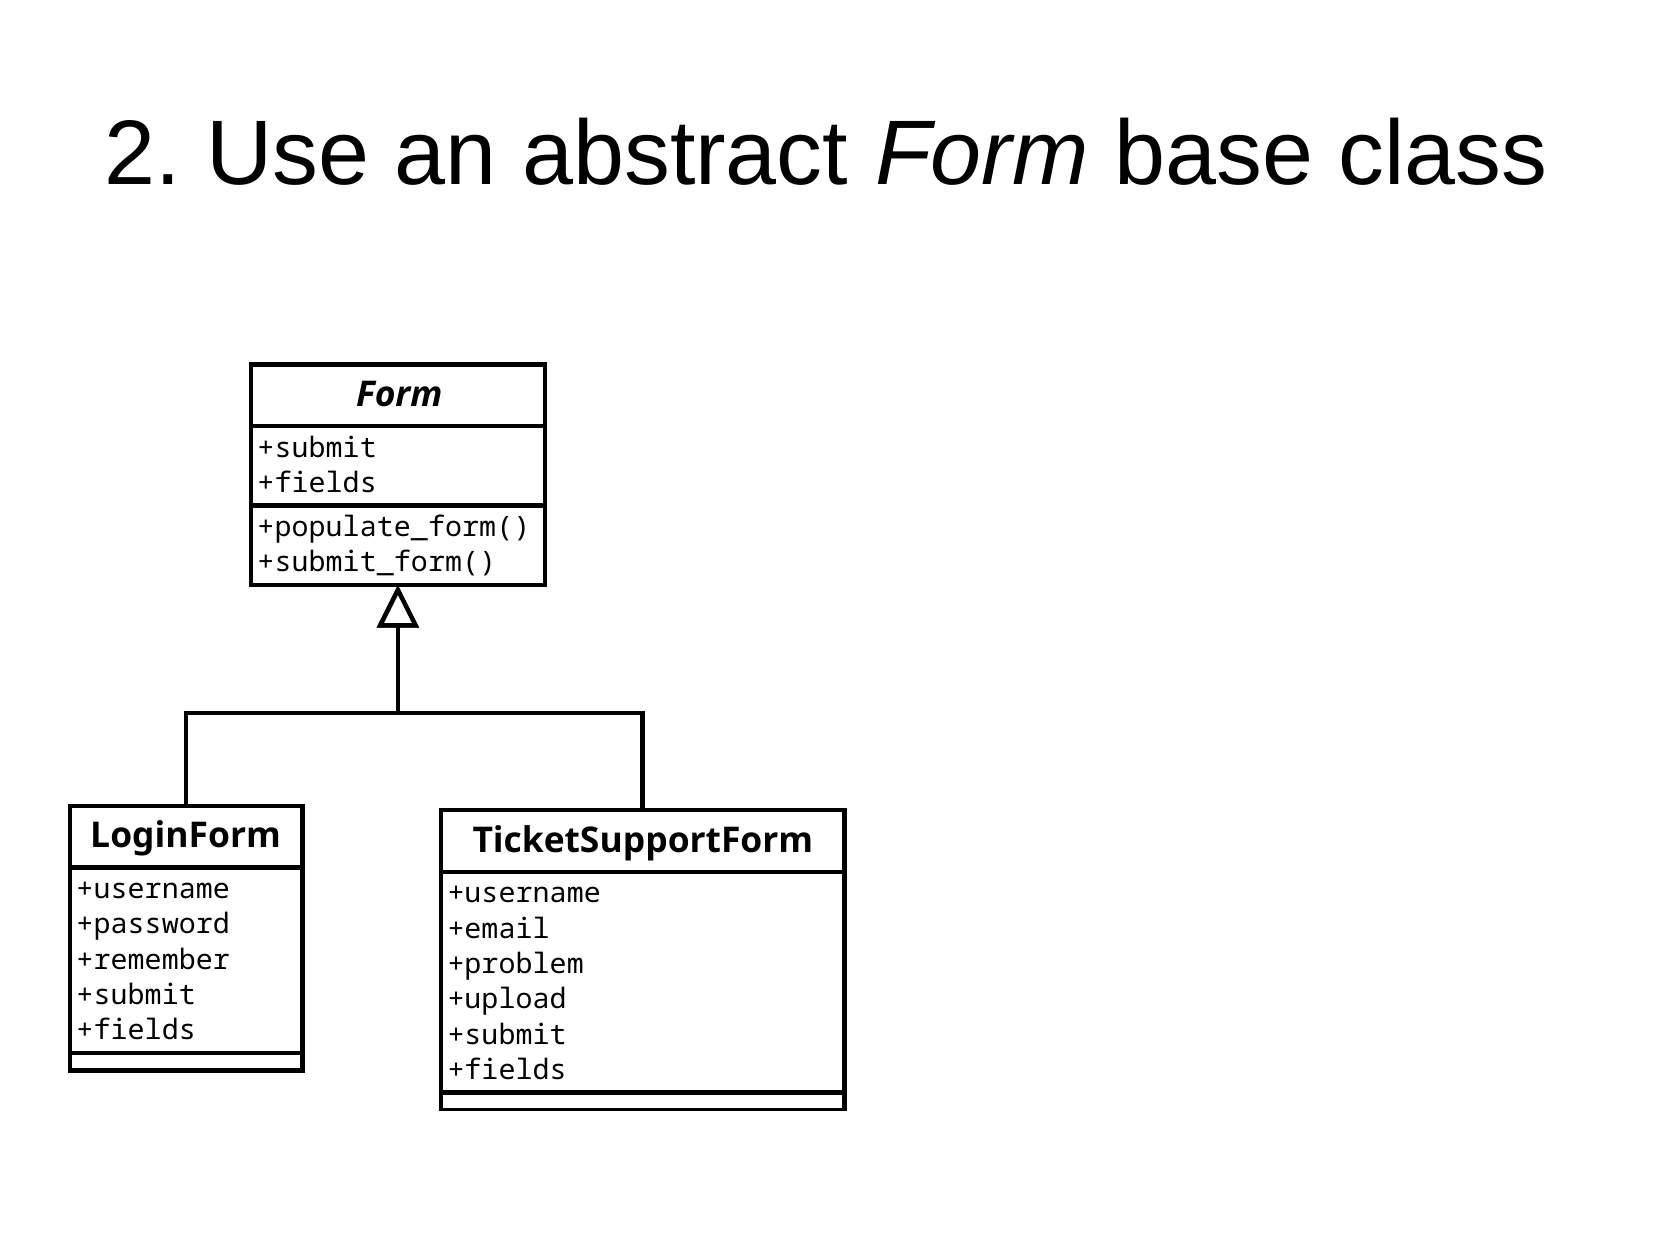

# 2. Use an abstract Form base class